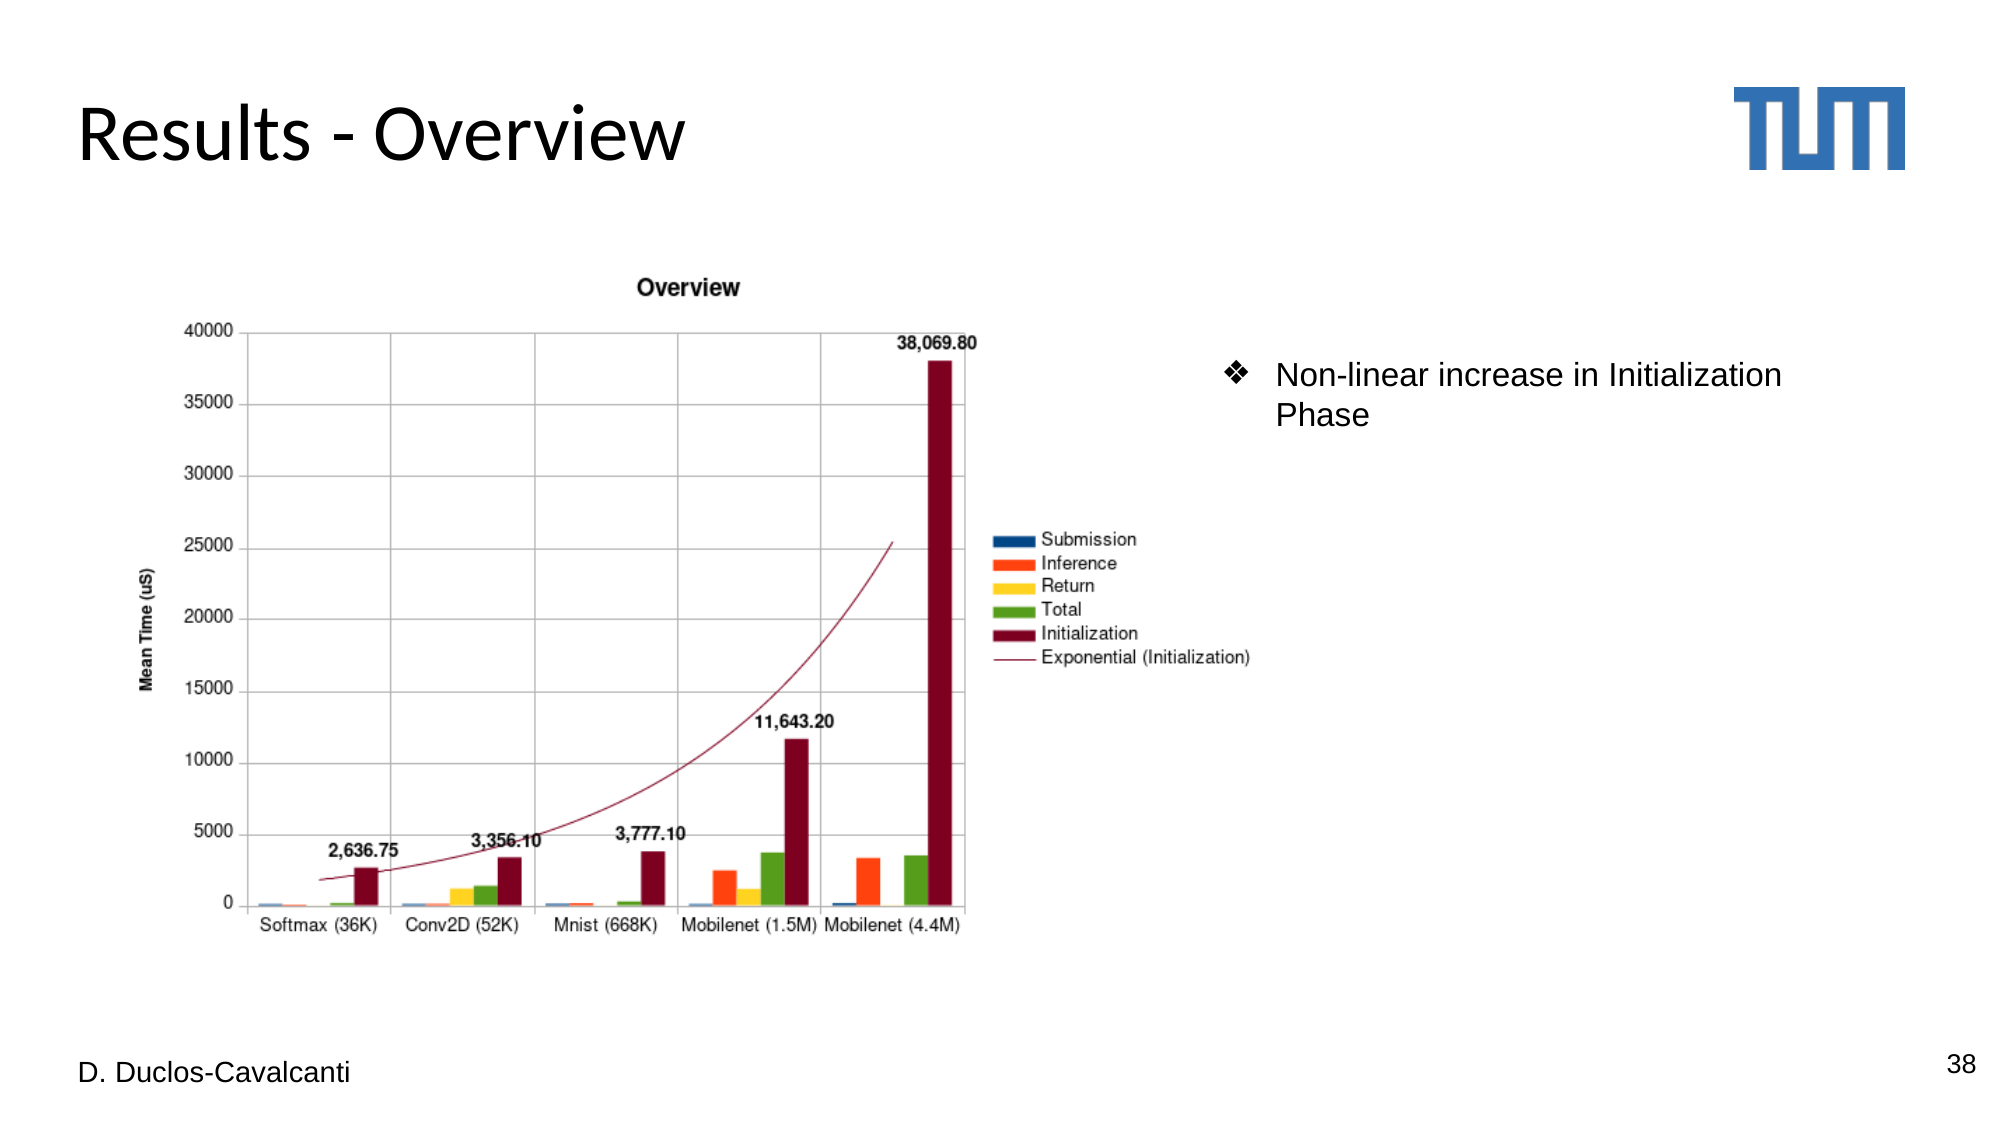

Results - Overview
Non-linear increase in Initialization Phase
D. Duclos-Cavalcanti